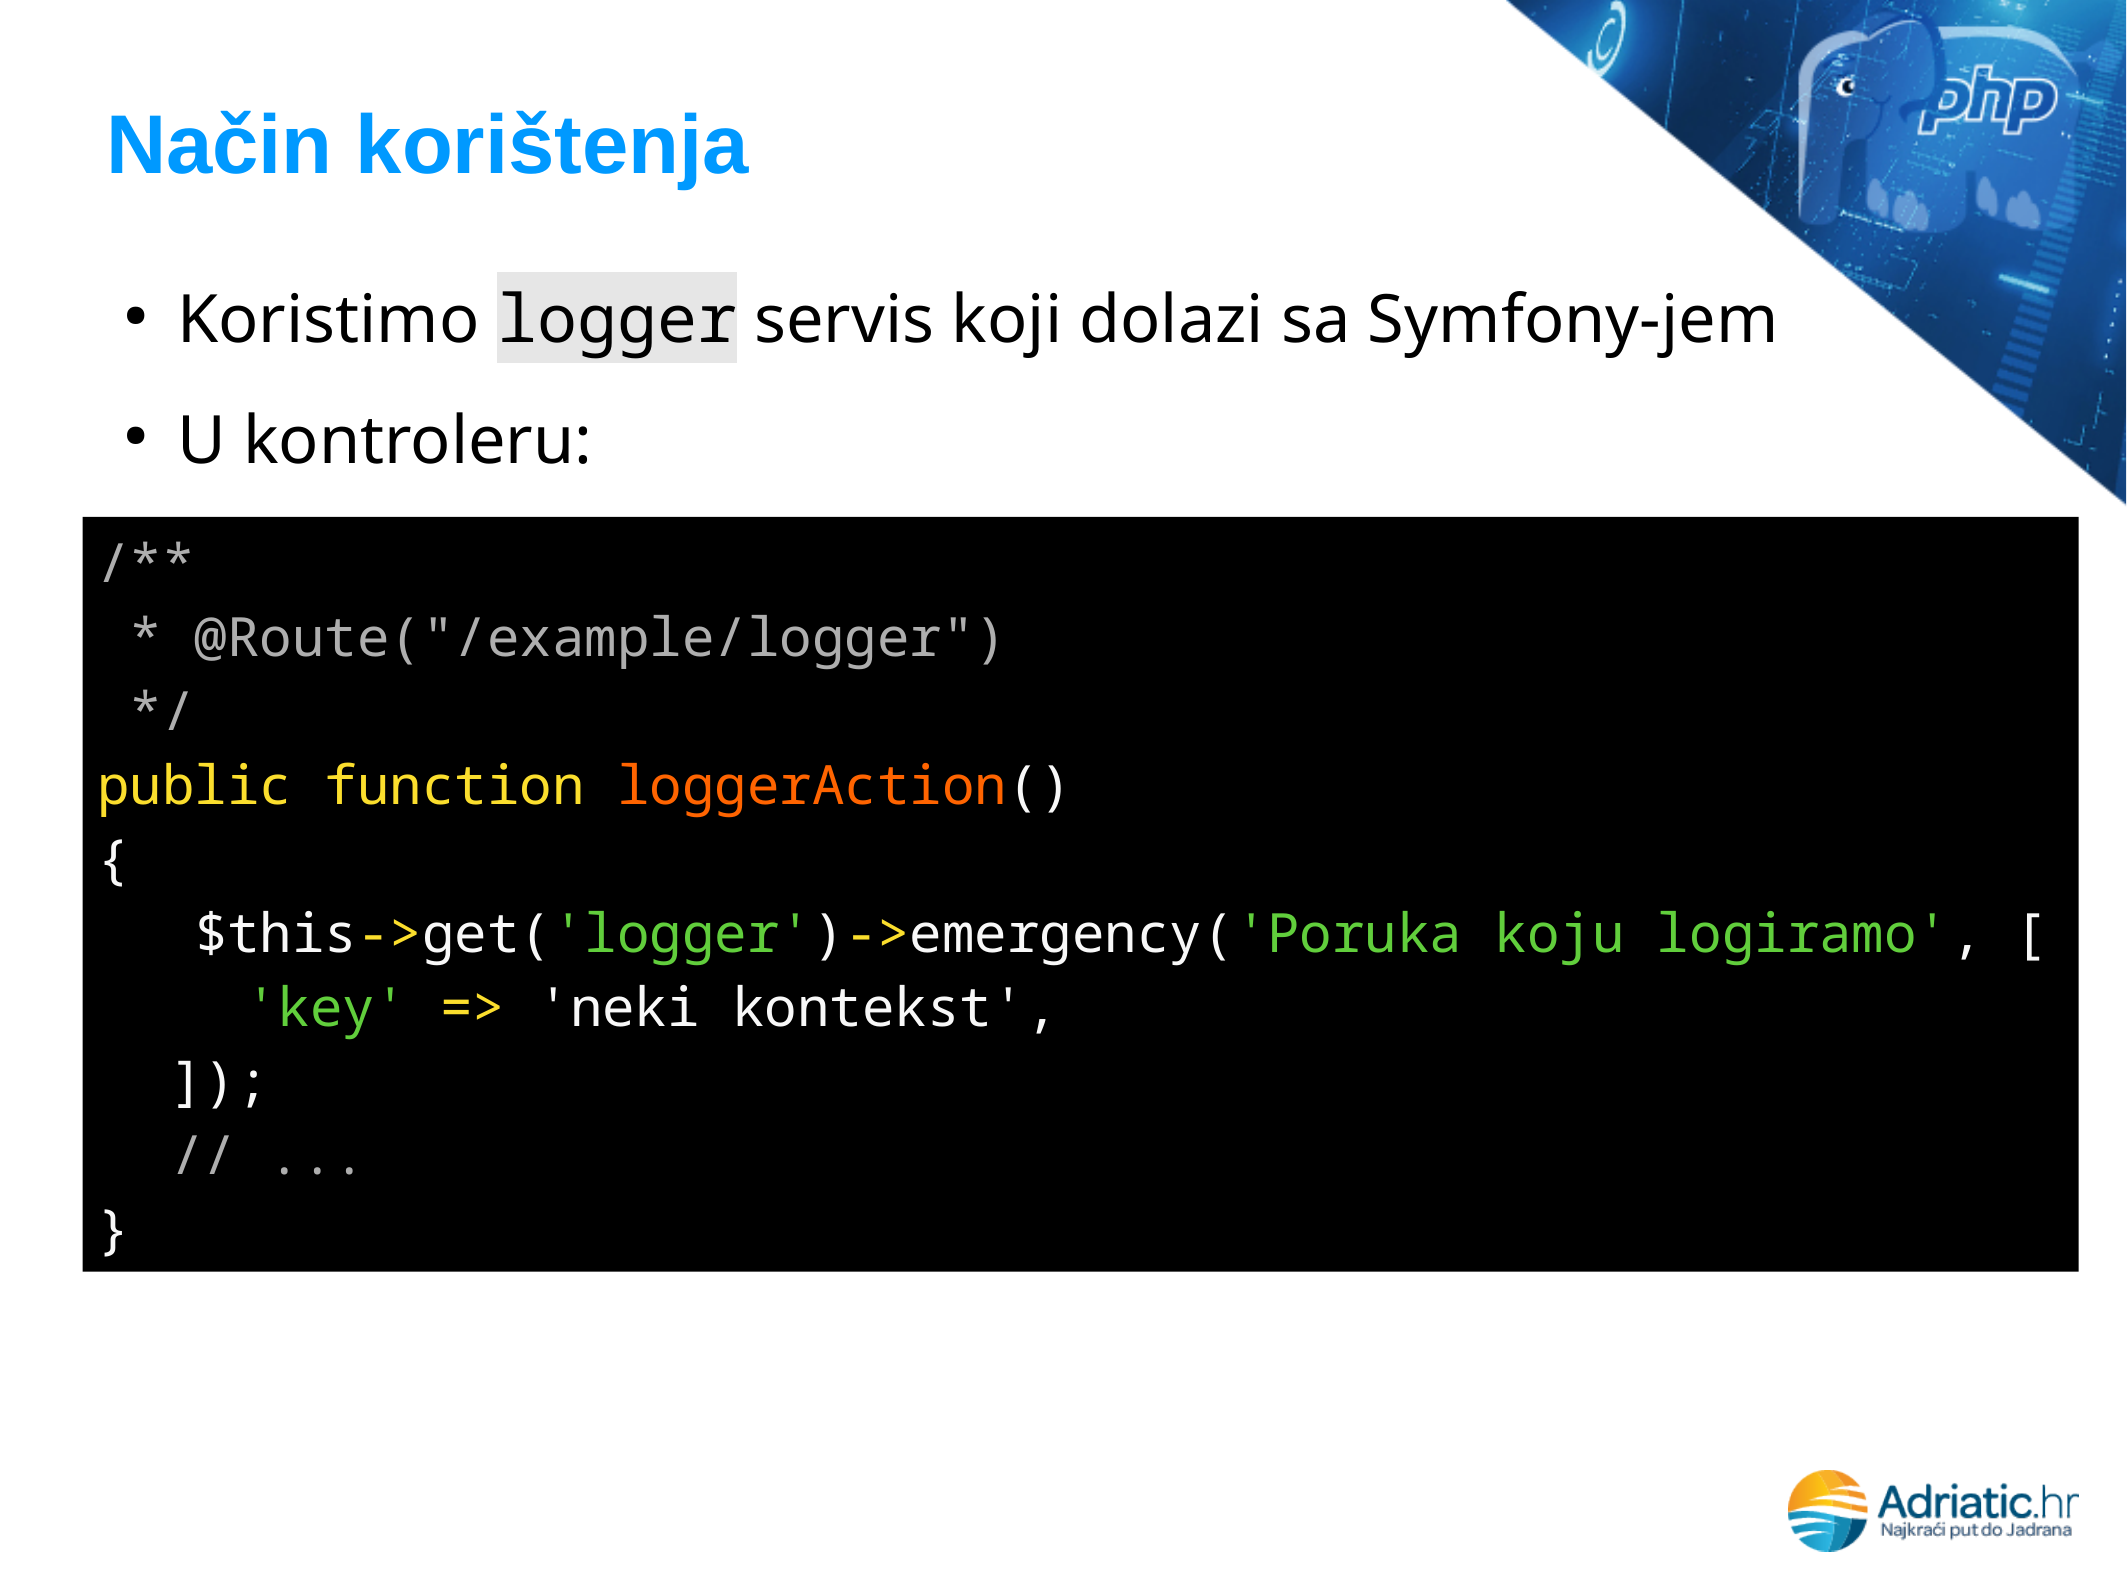

# Način korištenja
Koristimo logger servis koji dolazi sa Symfony-jem
U kontroleru:
/**
 * @Route("/example/logger")
 */
public function loggerAction()
{
 $this->get('logger')->emergency('Poruka koju logiramo', [
		'key' => 'neki kontekst',
	]);
	// ...
}